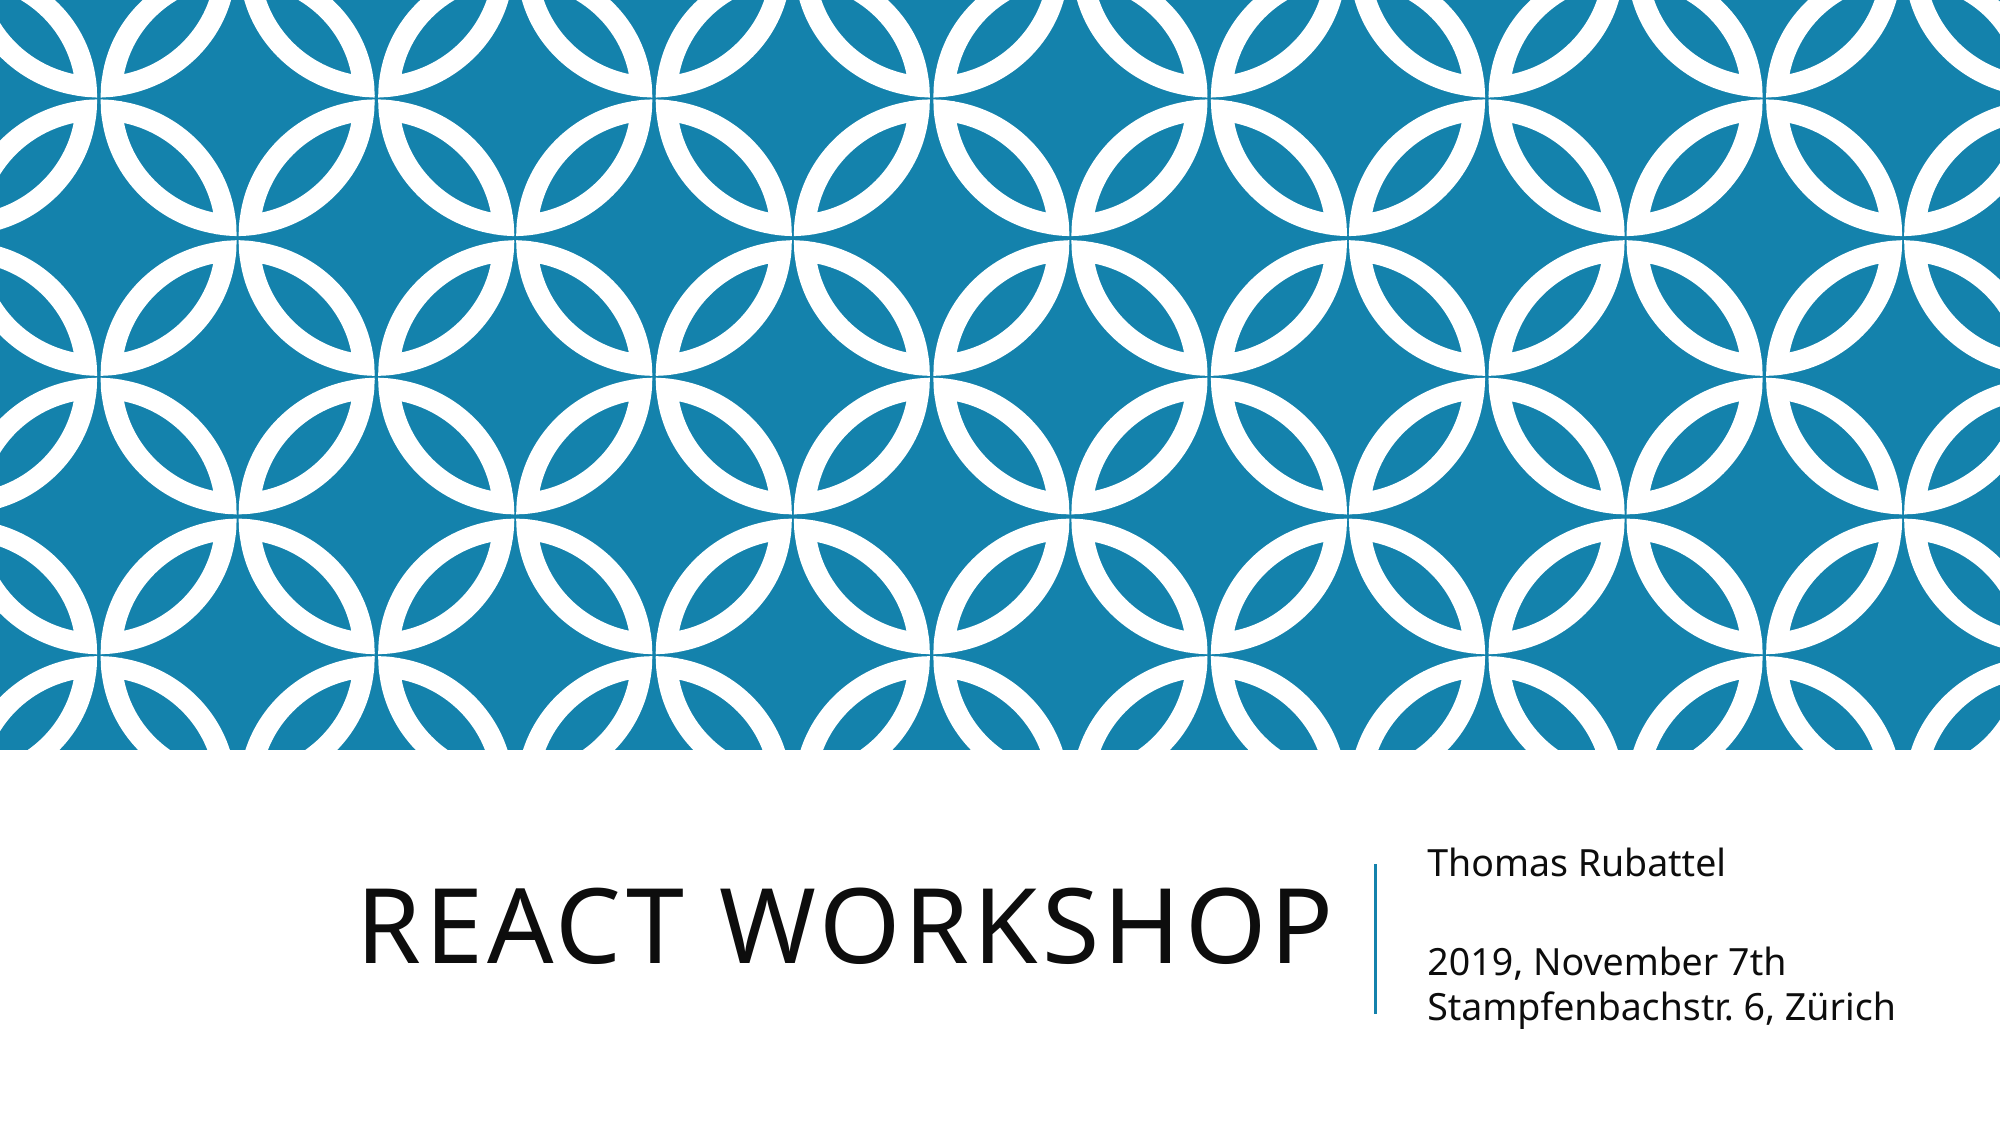

# React Workshop
Thomas Rubattel
2019, November 7th Stampfenbachstr. 6, Zürich